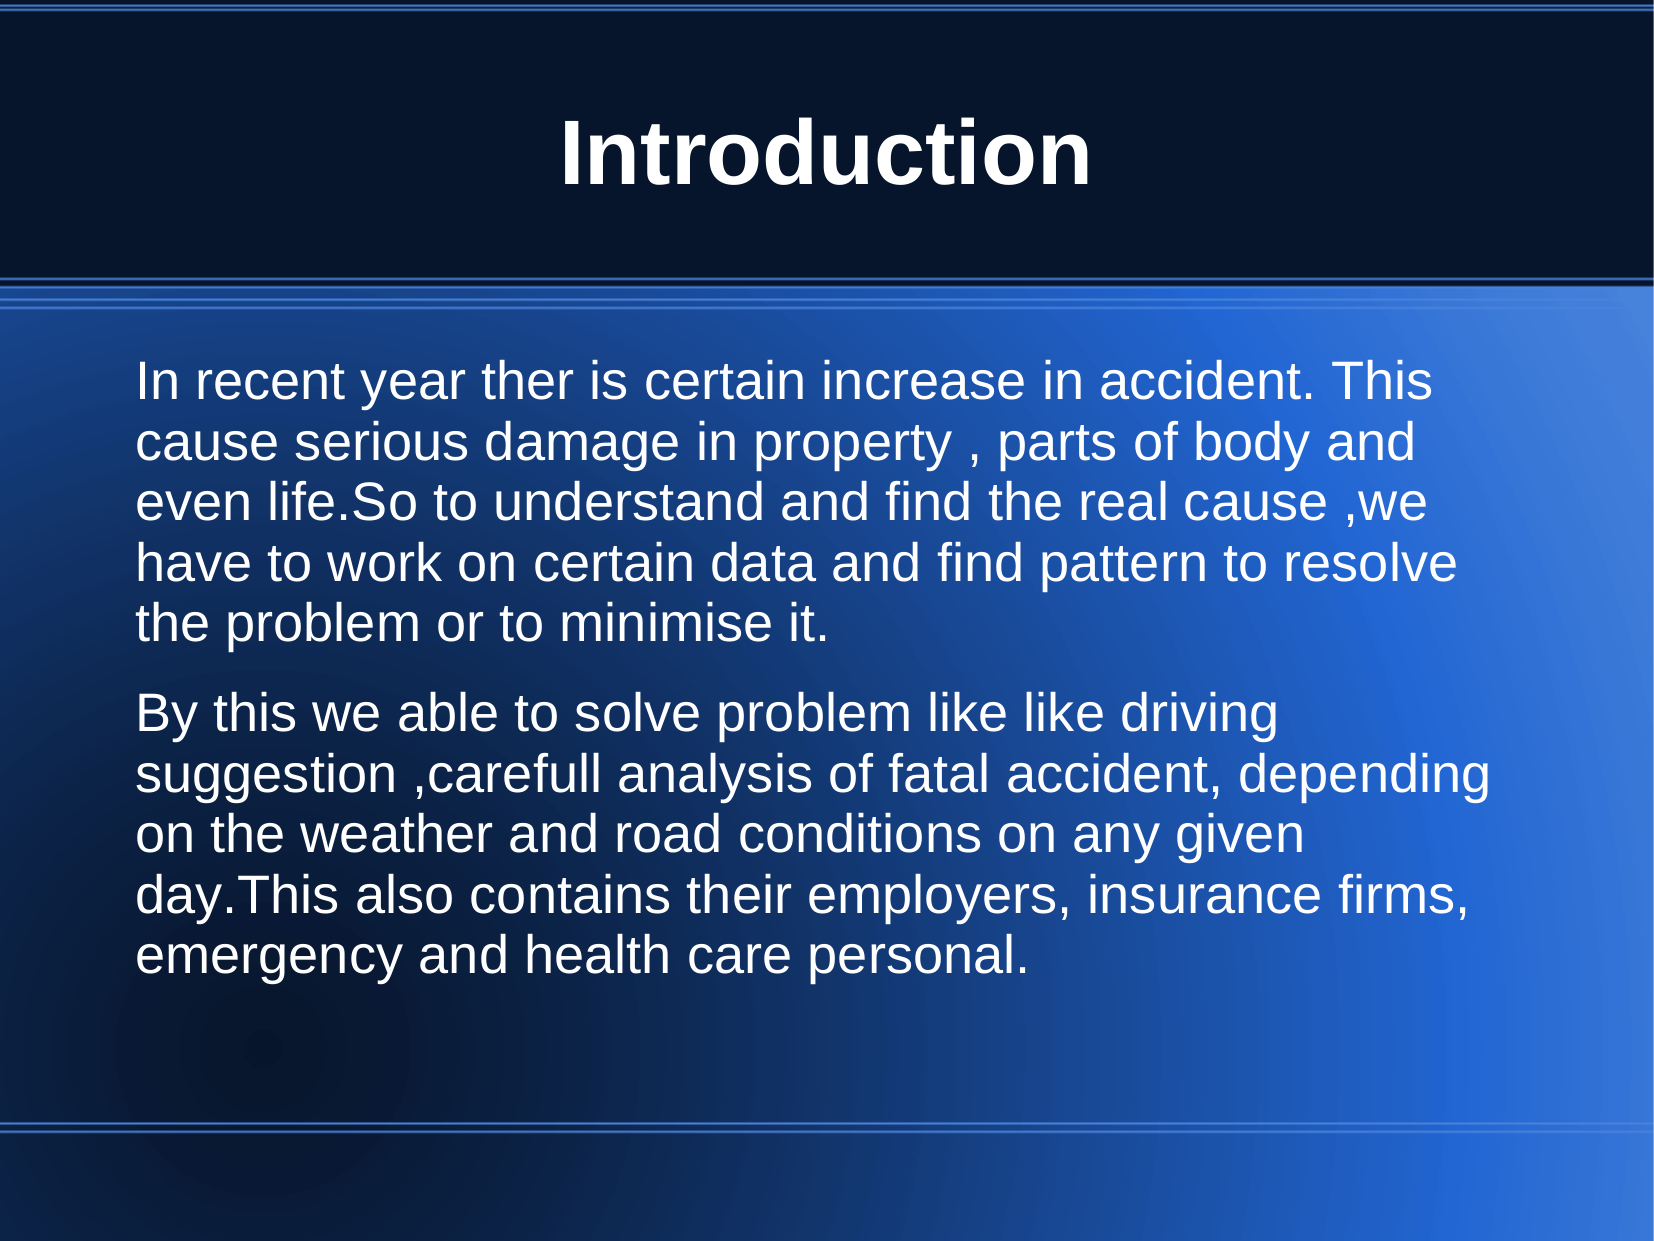

# Introduction
In recent year ther is certain increase in accident. This cause serious damage in property , parts of body and even life.So to understand and find the real cause ,we have to work on certain data and find pattern to resolve the problem or to minimise it.
By this we able to solve problem like like driving suggestion ,carefull analysis of fatal accident, depending on the weather and road conditions on any given day.This also contains their employers, insurance firms, emergency and health care personal.